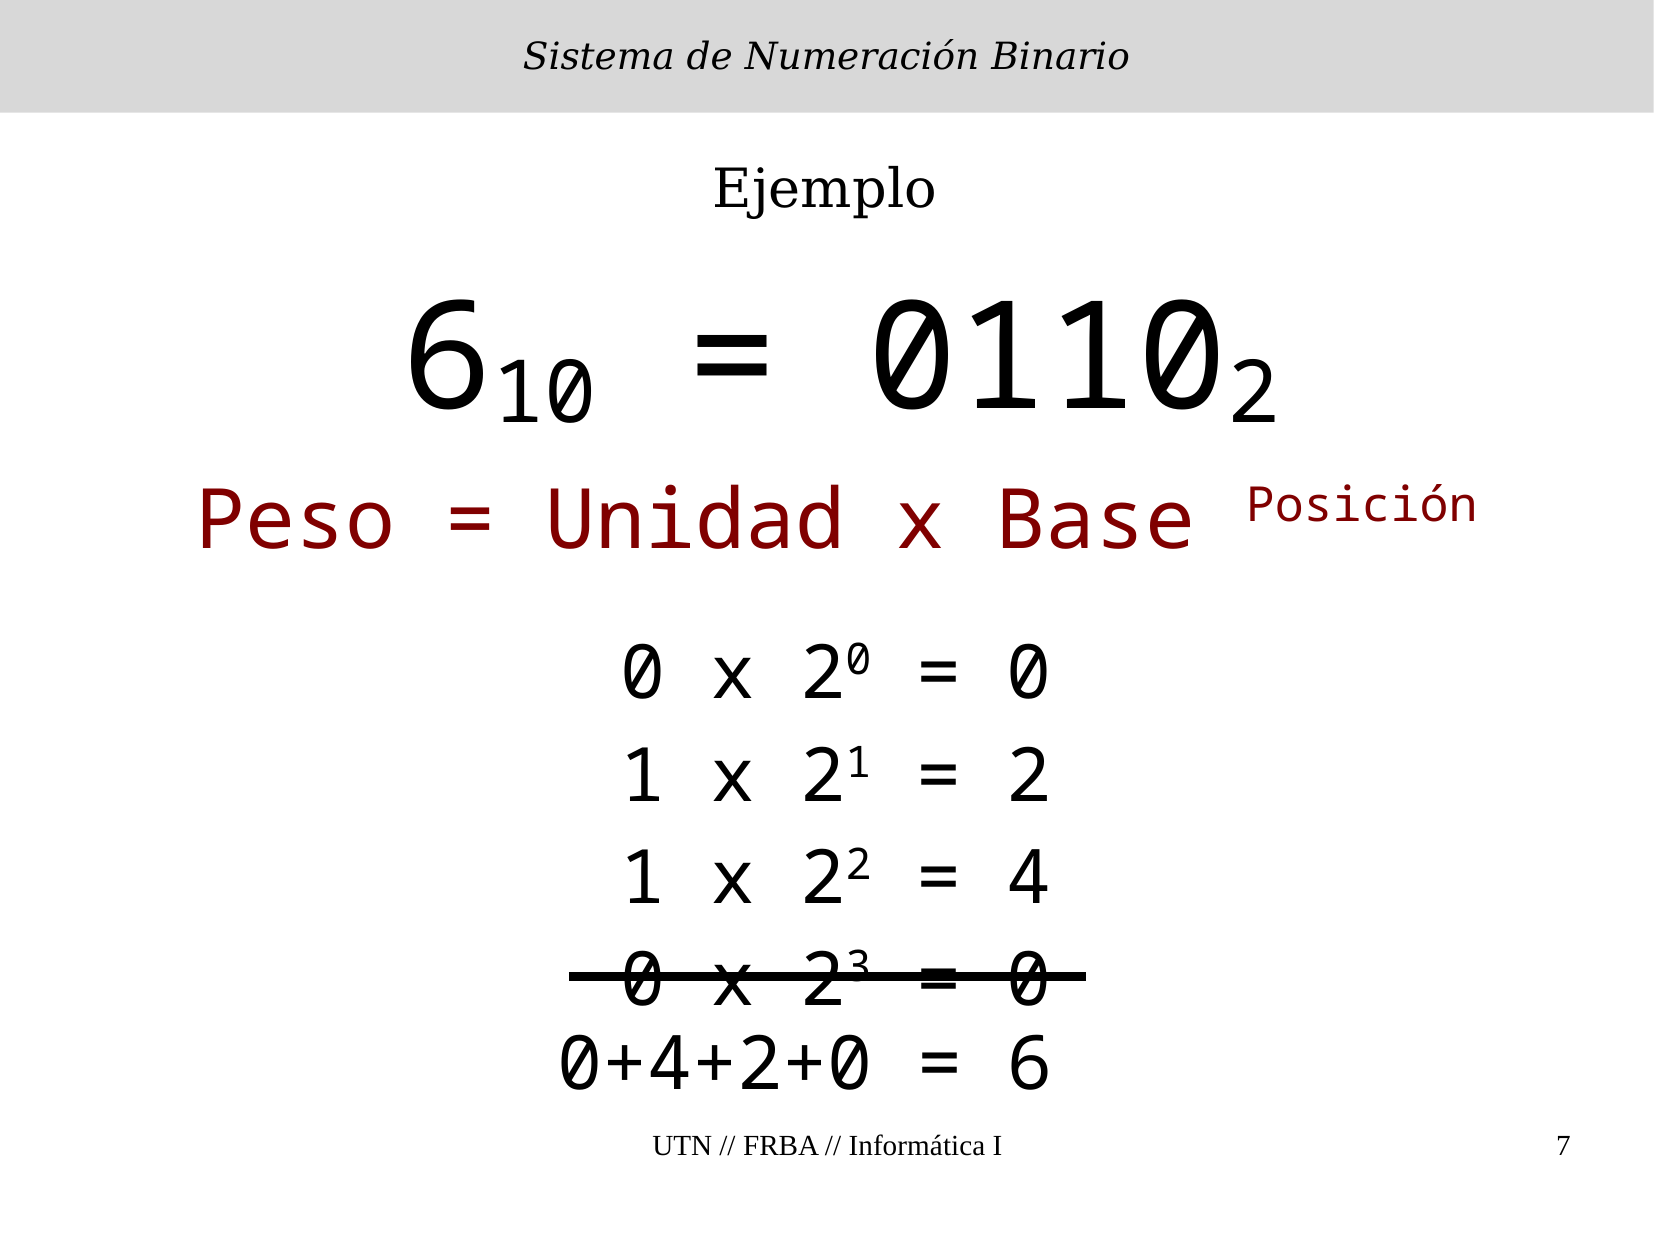

Sistema de Numeración Binario
Ejemplo
610 = 01102
 Peso = Unidad x Base Posición
0 x 20 = 0
1 x 21 = 2
1 x 22 = 4
0 x 23 = 0
0+4+2+0 = 6
UTN // FRBA // Informática I
7